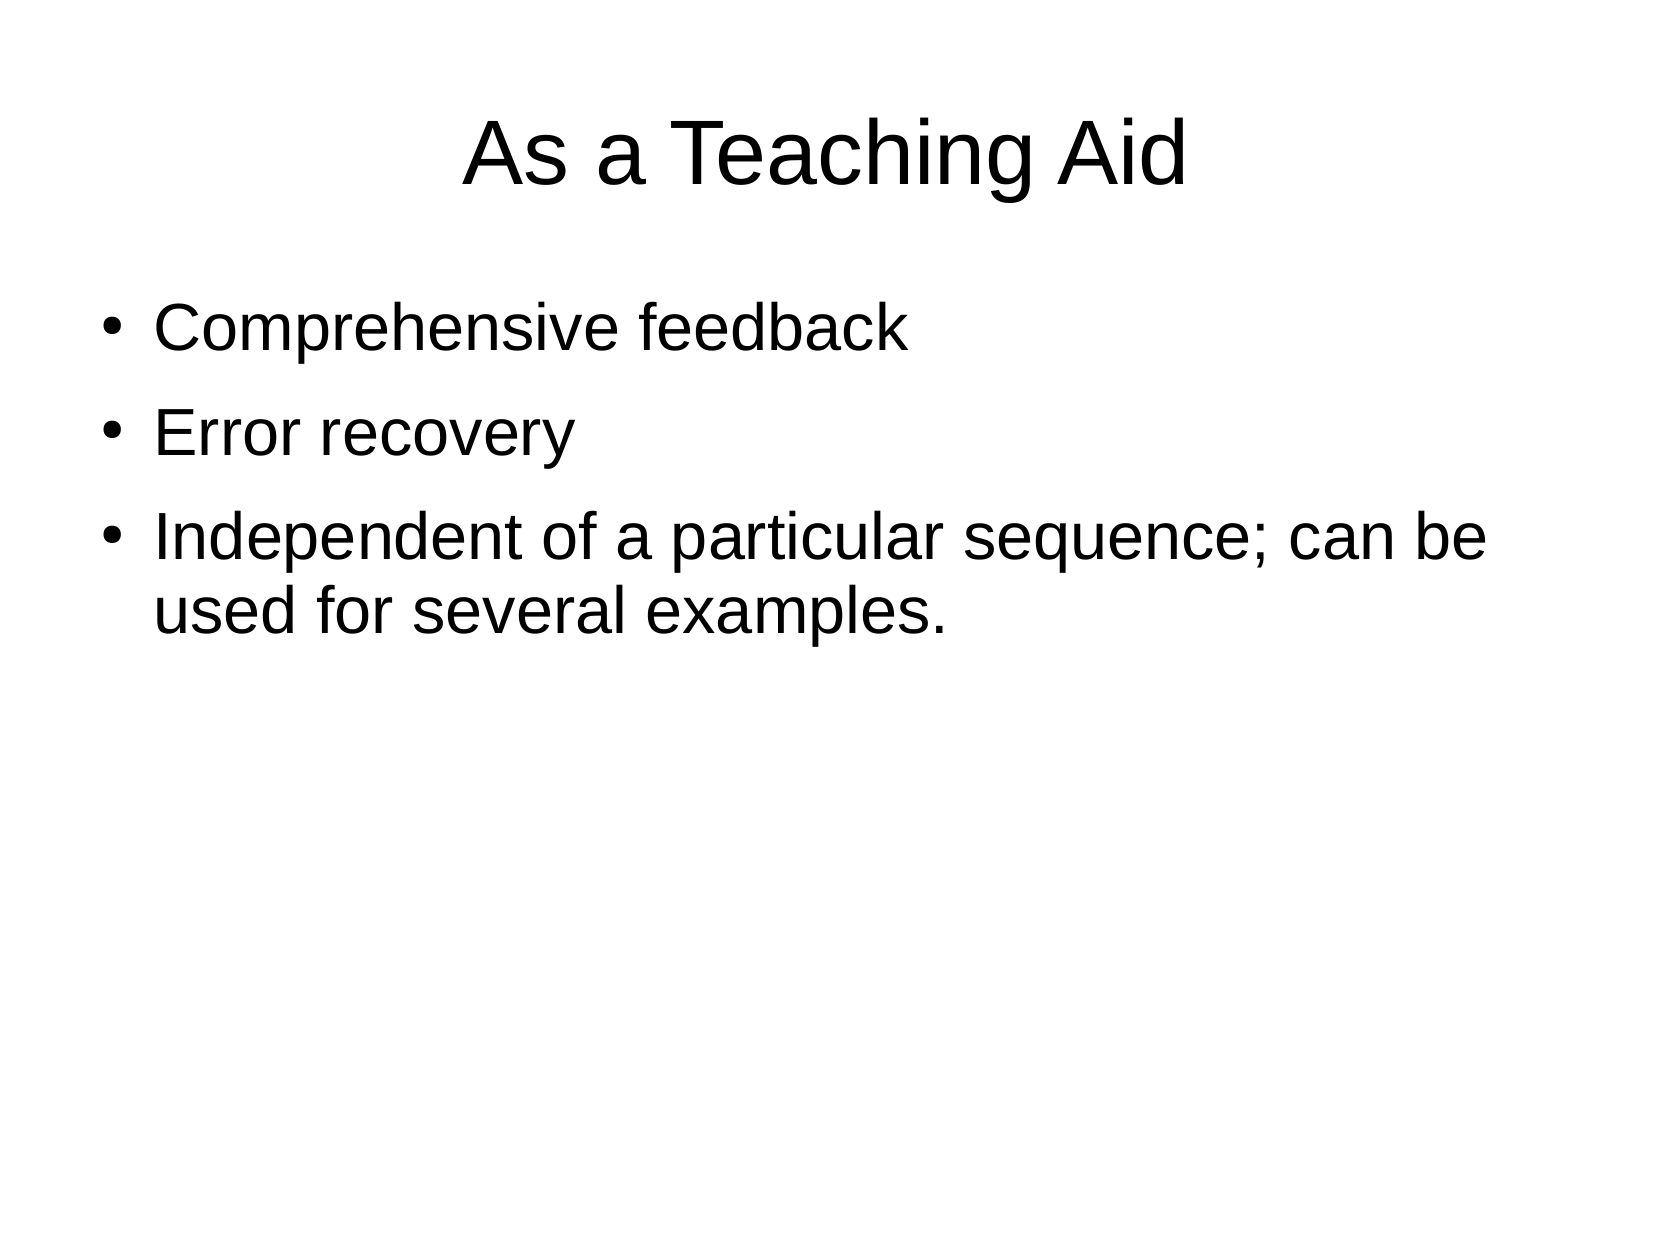

# As a Teaching Aid
Comprehensive feedback
Error recovery
Independent of a particular sequence; can be used for several examples.